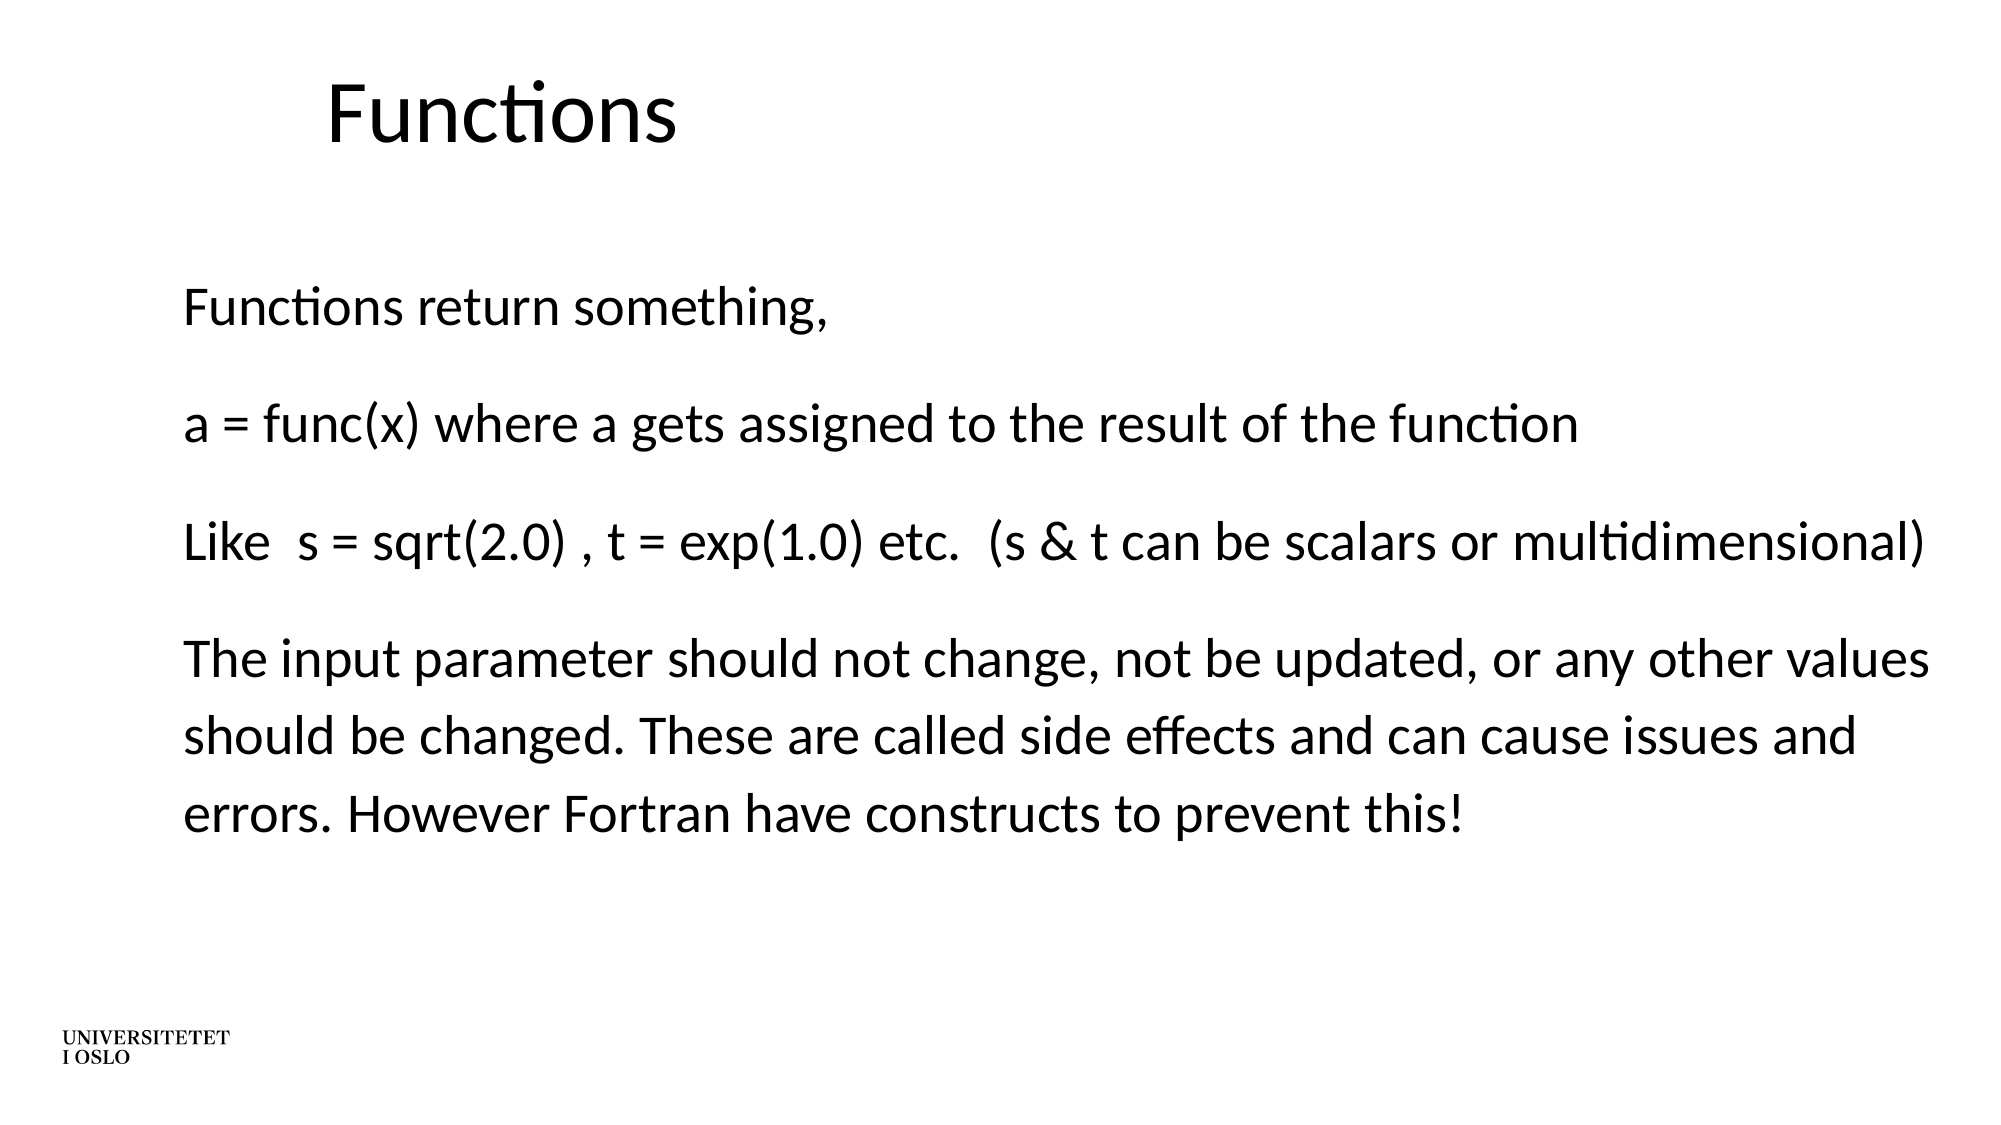

Functions
Functions return something,
a = func(x) where a gets assigned to the result of the function
Like s = sqrt(2.0) , t = exp(1.0) etc. (s & t can be scalars or multidimensional)
The input parameter should not change, not be updated, or any other values should be changed. These are called side effects and can cause issues and errors. However Fortran have constructs to prevent this!